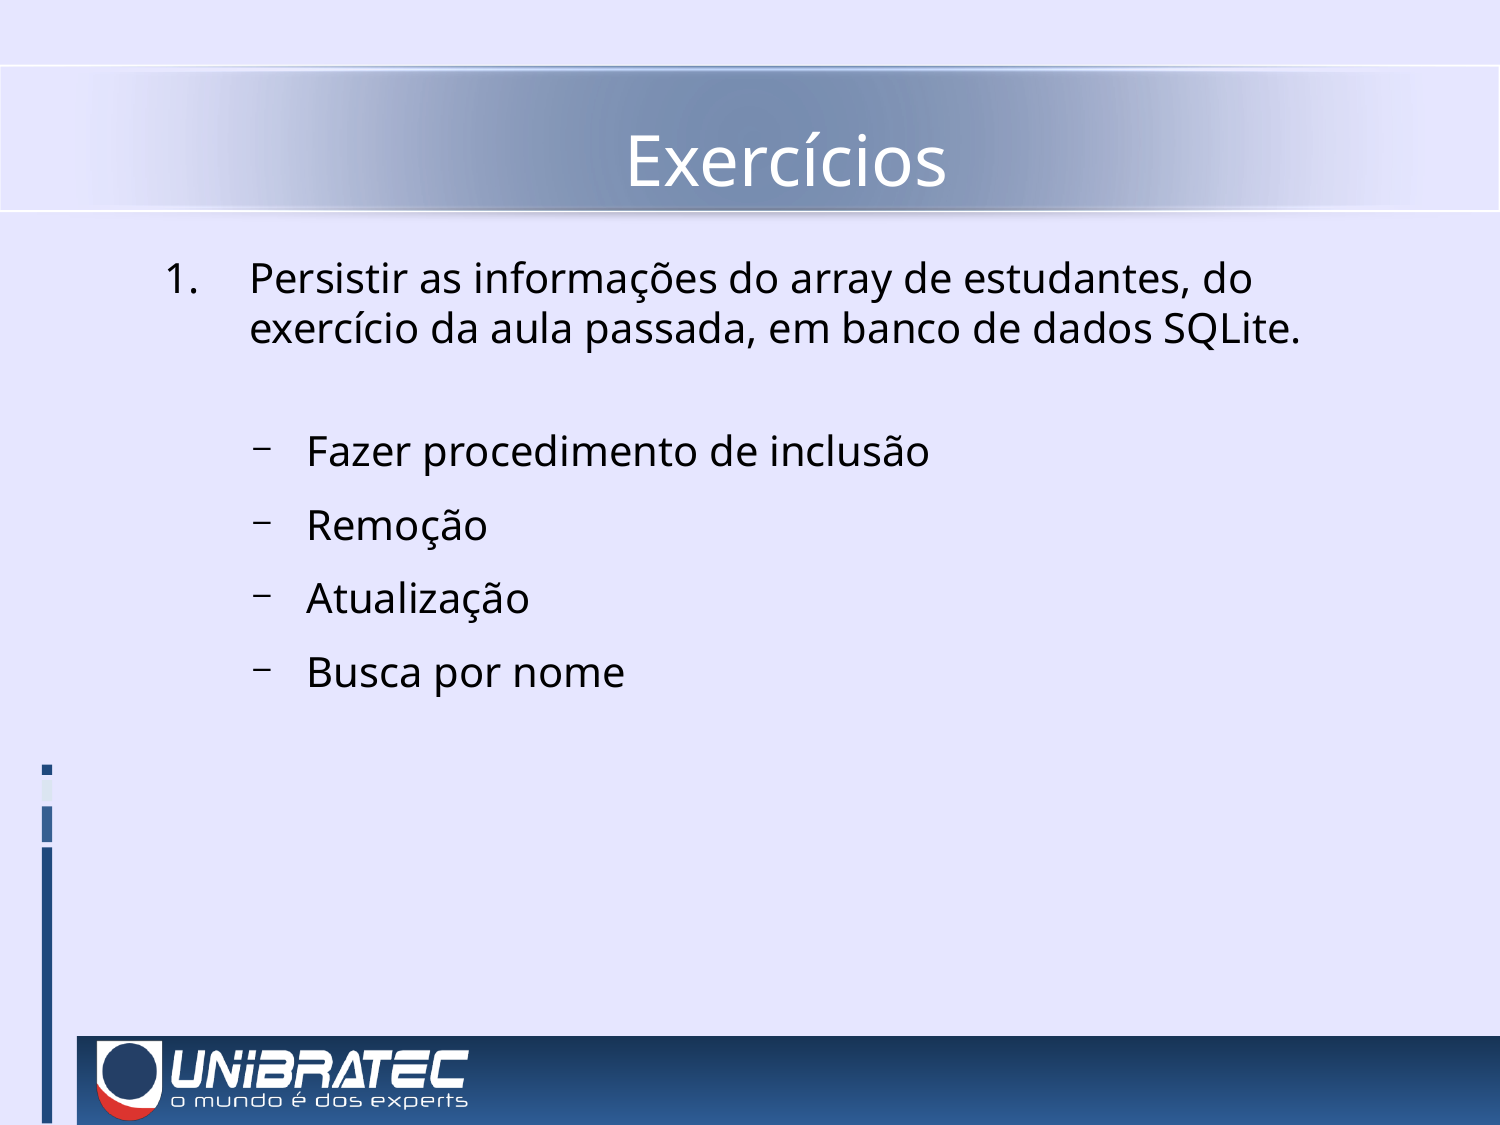

# Exercícios
Persistir as informações do array de estudantes, do exercício da aula passada, em banco de dados SQLite.
Fazer procedimento de inclusão
Remoção
Atualização
Busca por nome